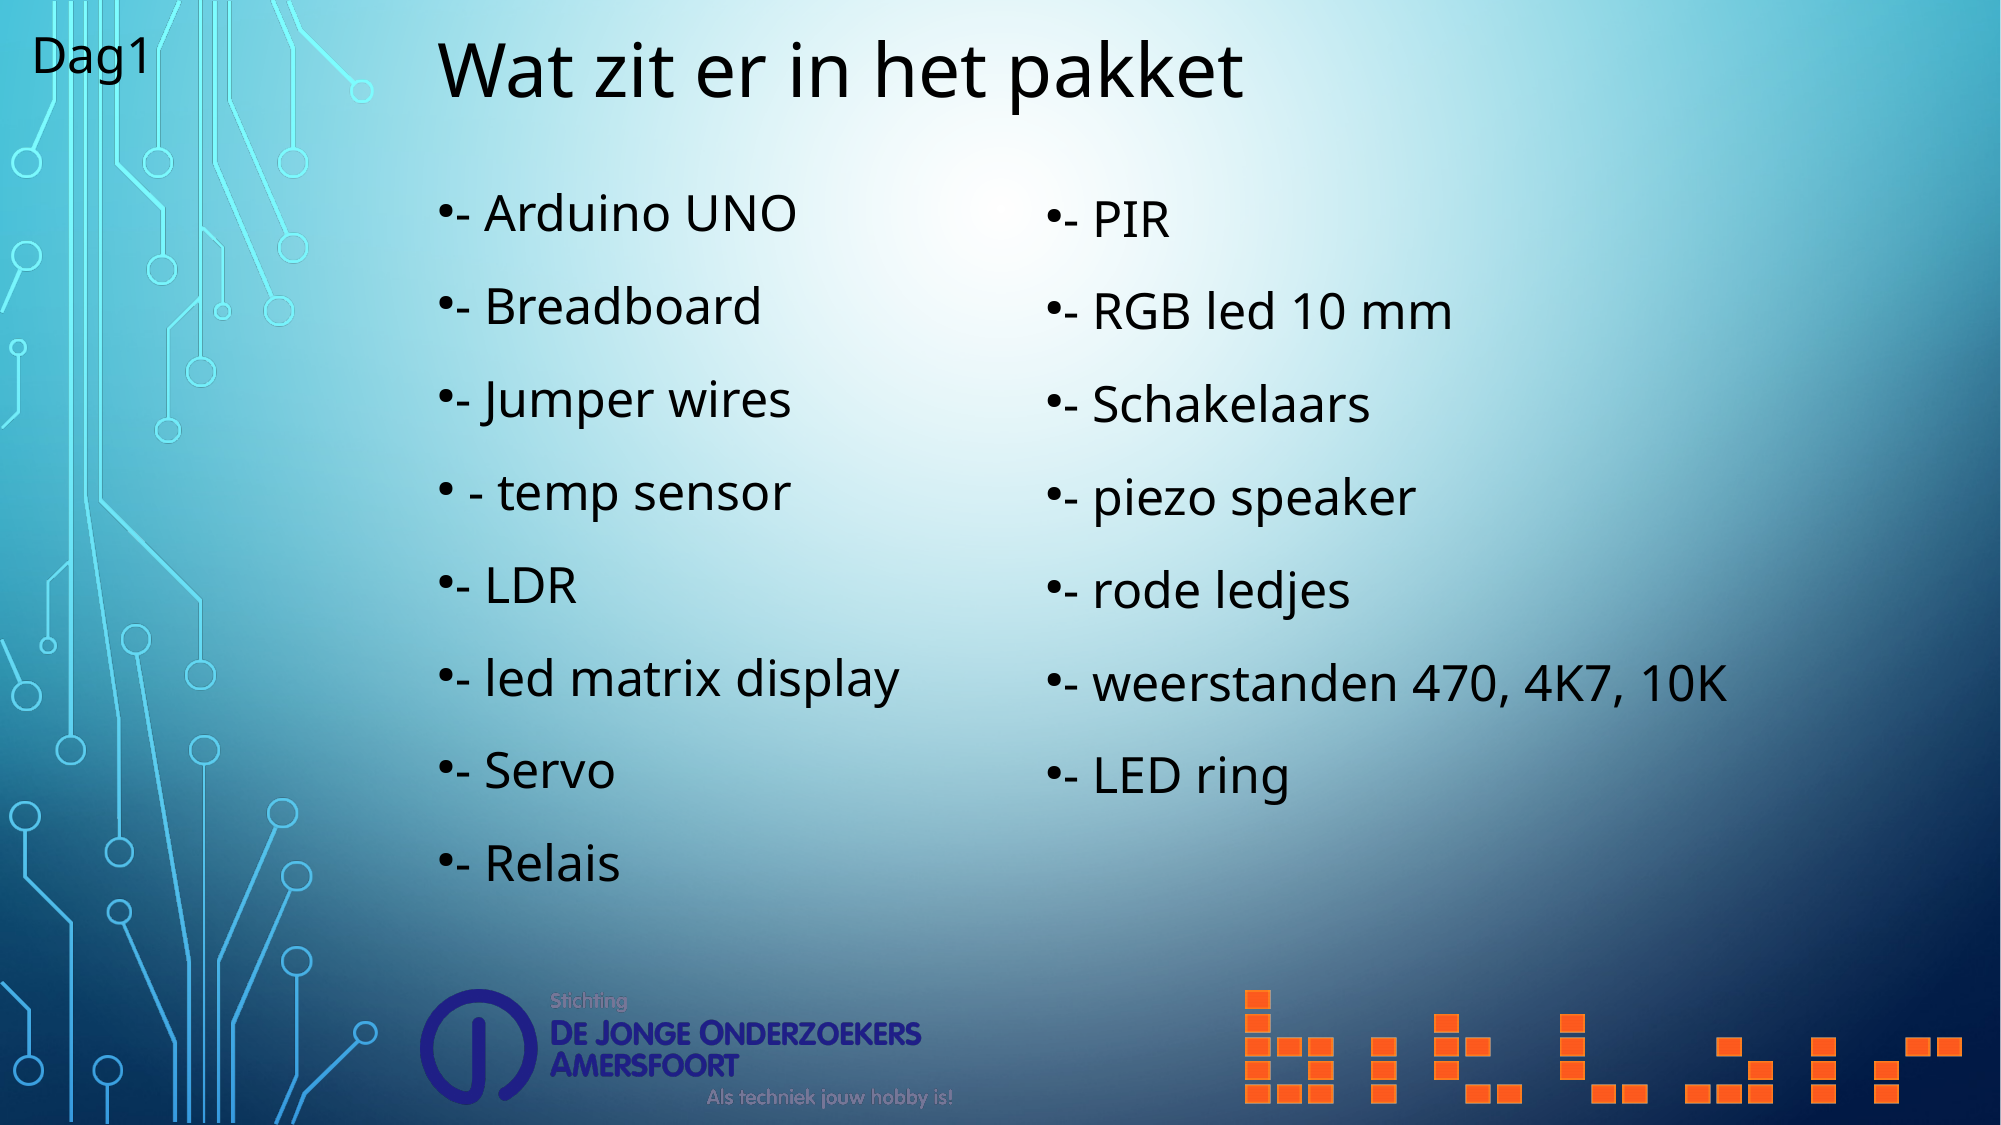

Dag1
# Wat zit er in het pakket
- Arduino UNO
- Breadboard
- Jumper wires
 - temp sensor
- LDR
- led matrix display
- Servo
- Relais
- PIR
- RGB led 10 mm
- Schakelaars
- piezo speaker
- rode ledjes
- weerstanden 470, 4K7, 10K
- LED ring